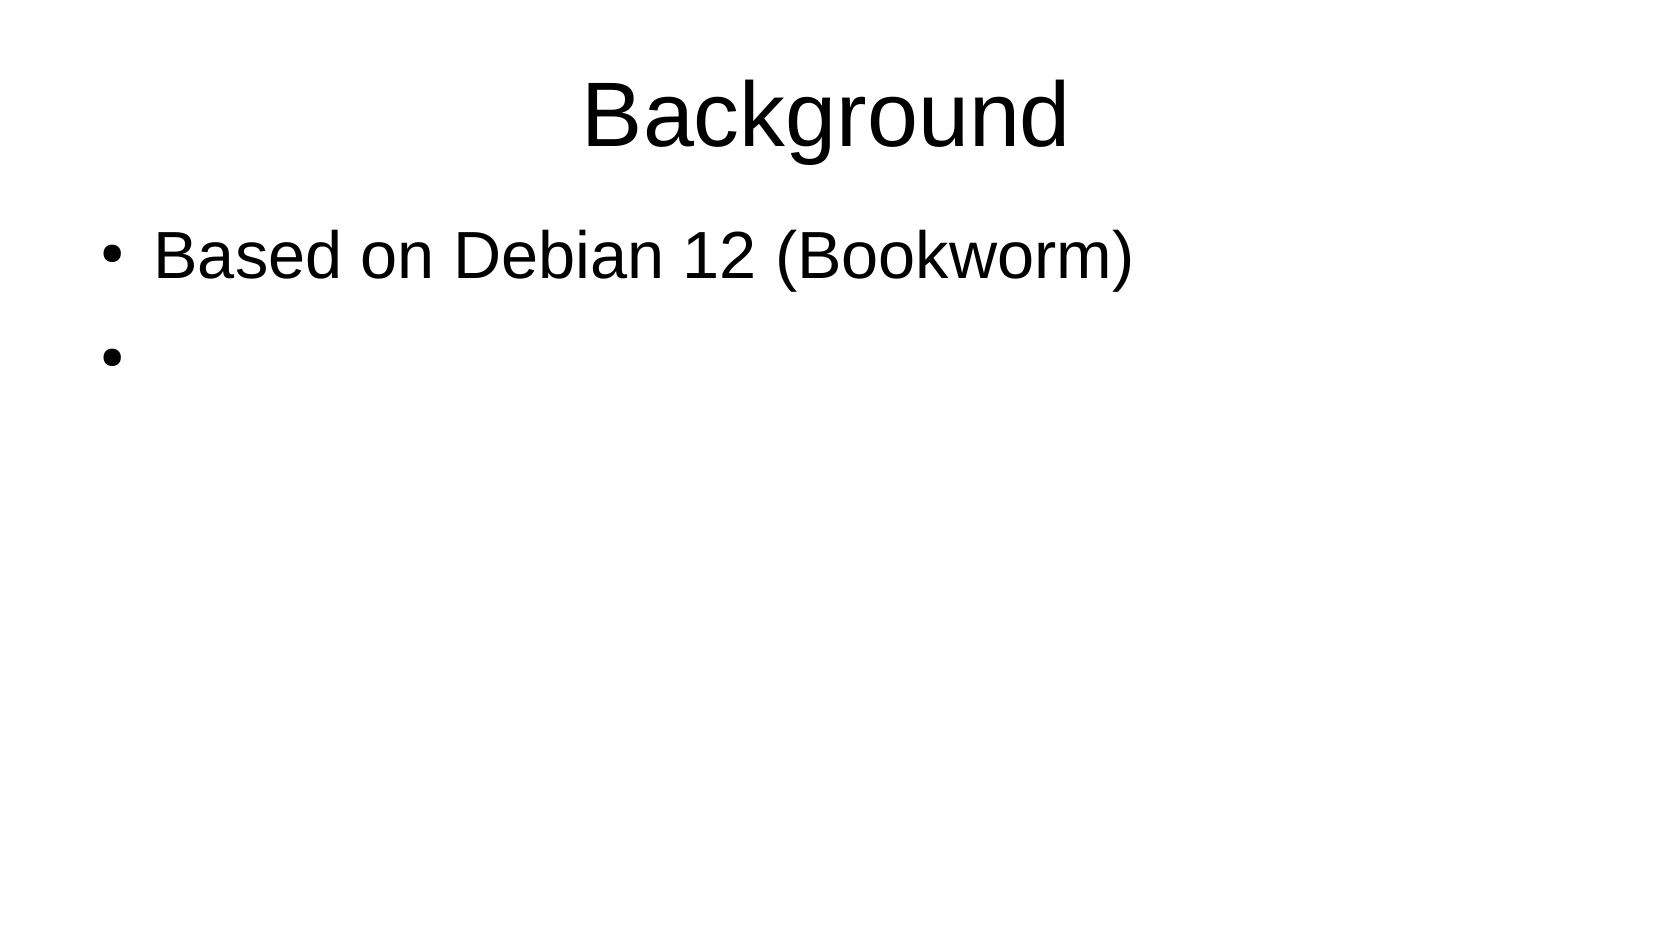

# Background
Based on Debian 12 (Bookworm)